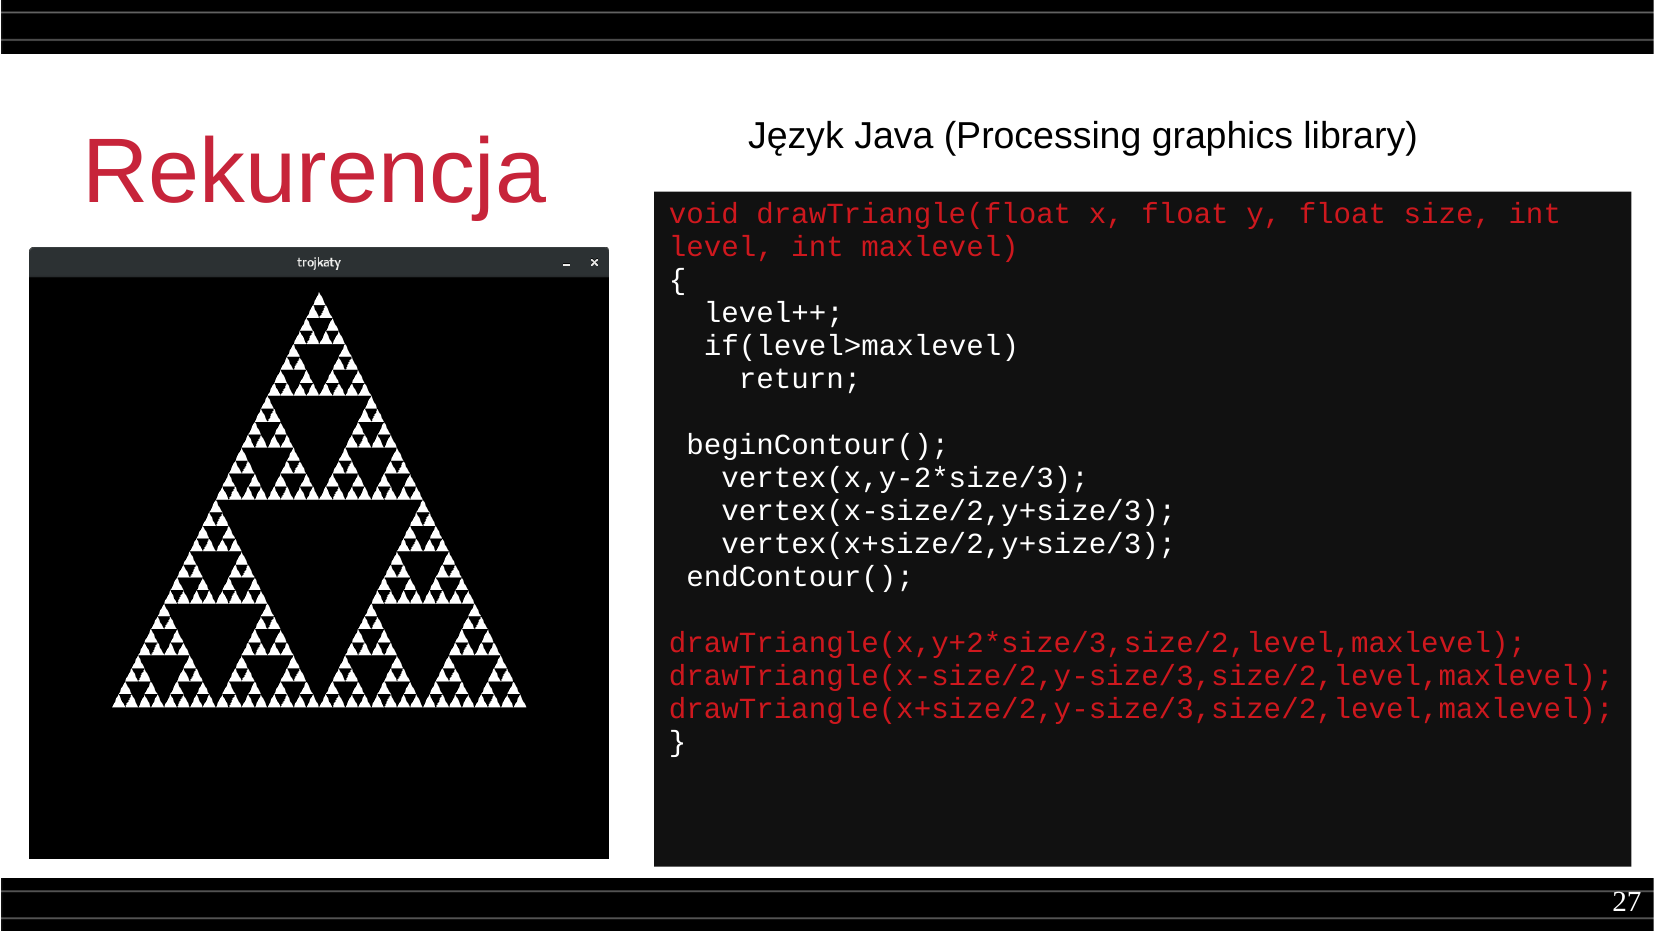

# Rekurencja
Język Java (Processing graphics library)
void drawTriangle(float x, float y, float size, int level, int maxlevel)
{
 level++;
 if(level>maxlevel)
 return;
 beginContour();
 vertex(x,y-2*size/3);
 vertex(x-size/2,y+size/3);
 vertex(x+size/2,y+size/3);
 endContour();
drawTriangle(x,y+2*size/3,size/2,level,maxlevel);
drawTriangle(x-size/2,y-size/3,size/2,level,maxlevel);
drawTriangle(x+size/2,y-size/3,size/2,level,maxlevel);
}